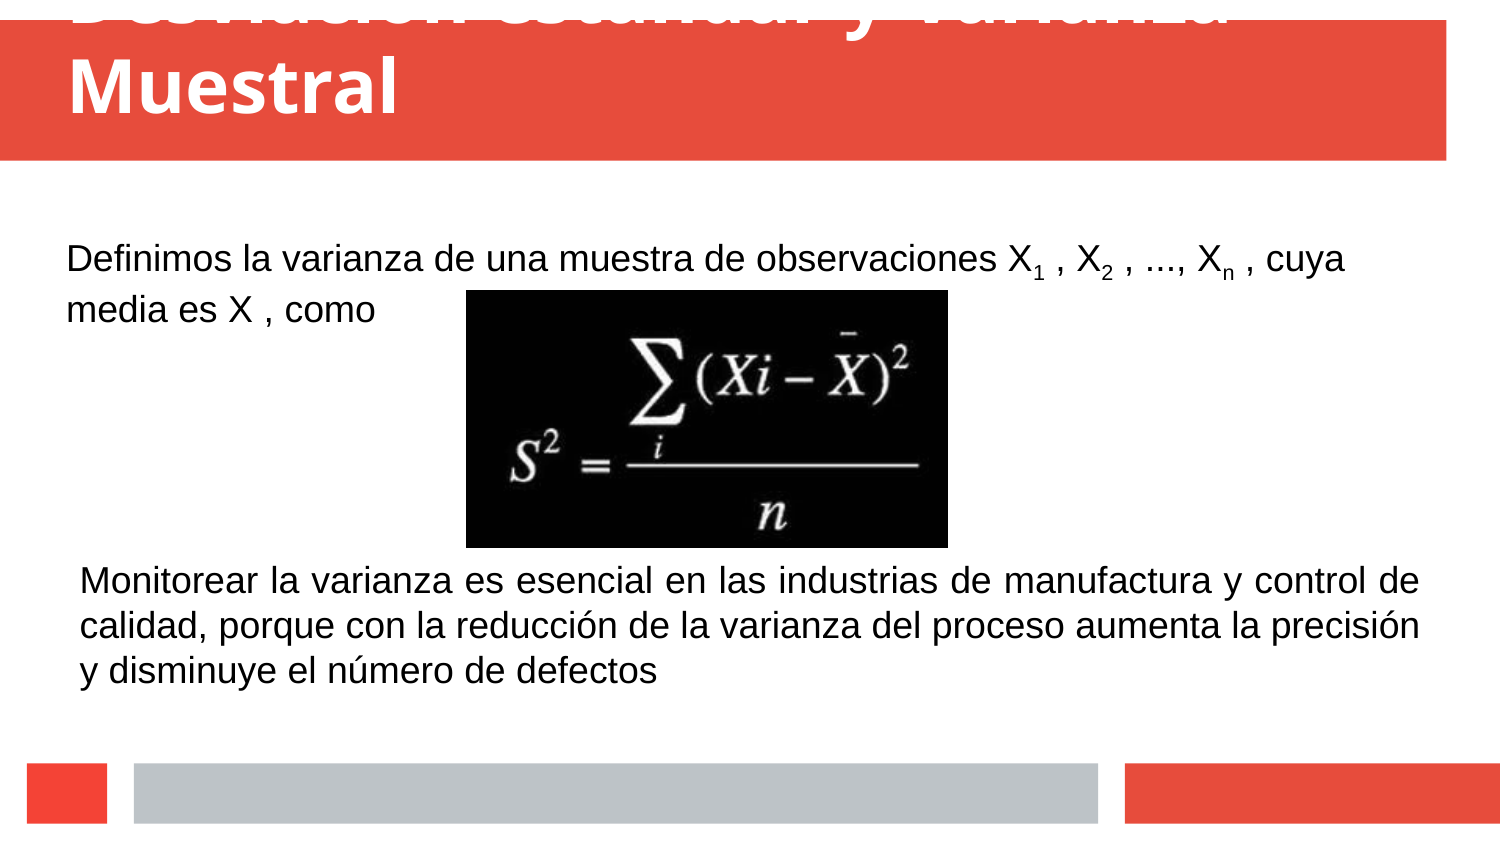

# Desviación estándar y Varianza	Muestral
Definimos la varianza de una muestra de observaciones X1 , X2 , ..., Xn , cuya media es X , como
Monitorear la varianza es esencial en las industrias de manufactura y control de calidad, porque con la reducción de la varianza del proceso aumenta la precisión y disminuye el número de defectos